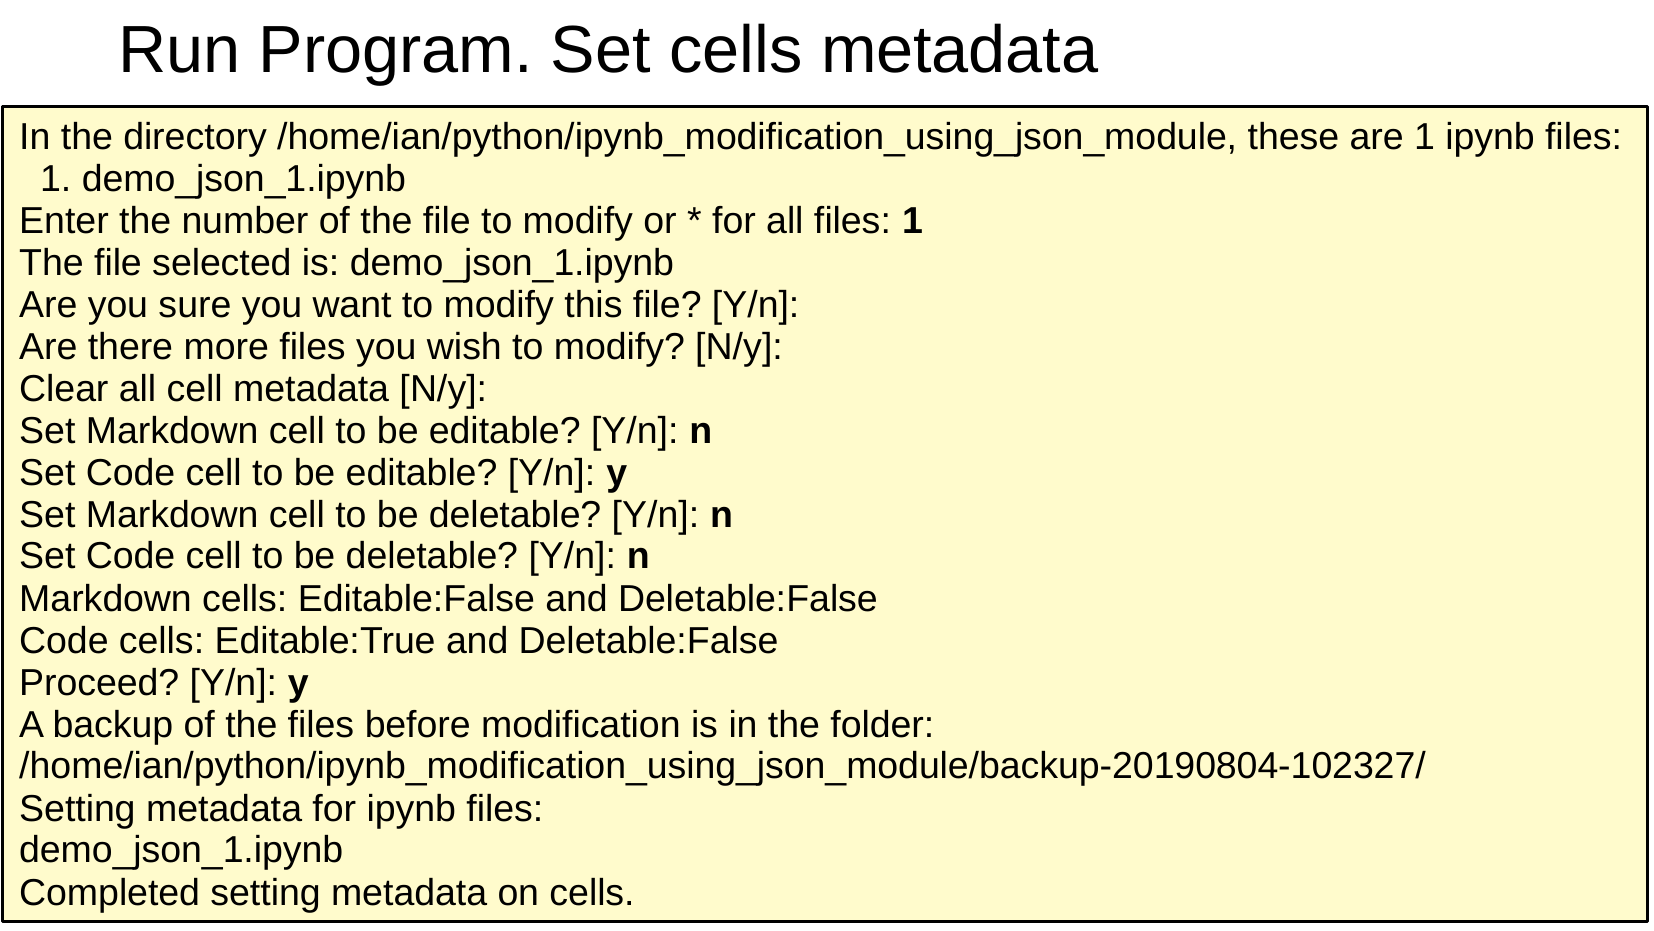

Run Program. Set cells metadata
In the directory /home/ian/python/ipynb_modification_using_json_module, these are 1 ipynb files:
 1. demo_json_1.ipynb
Enter the number of the file to modify or * for all files: 1
The file selected is: demo_json_1.ipynb
Are you sure you want to modify this file? [Y/n]:
Are there more files you wish to modify? [N/y]:
Clear all cell metadata [N/y]:
Set Markdown cell to be editable? [Y/n]: n
Set Code cell to be editable? [Y/n]: y
Set Markdown cell to be deletable? [Y/n]: n
Set Code cell to be deletable? [Y/n]: n
Markdown cells: Editable:False and Deletable:False
Code cells: Editable:True and Deletable:False
Proceed? [Y/n]: y
A backup of the files before modification is in the folder:
/home/ian/python/ipynb_modification_using_json_module/backup-20190804-102327/
Setting metadata for ipynb files:
demo_json_1.ipynb
Completed setting metadata on cells.